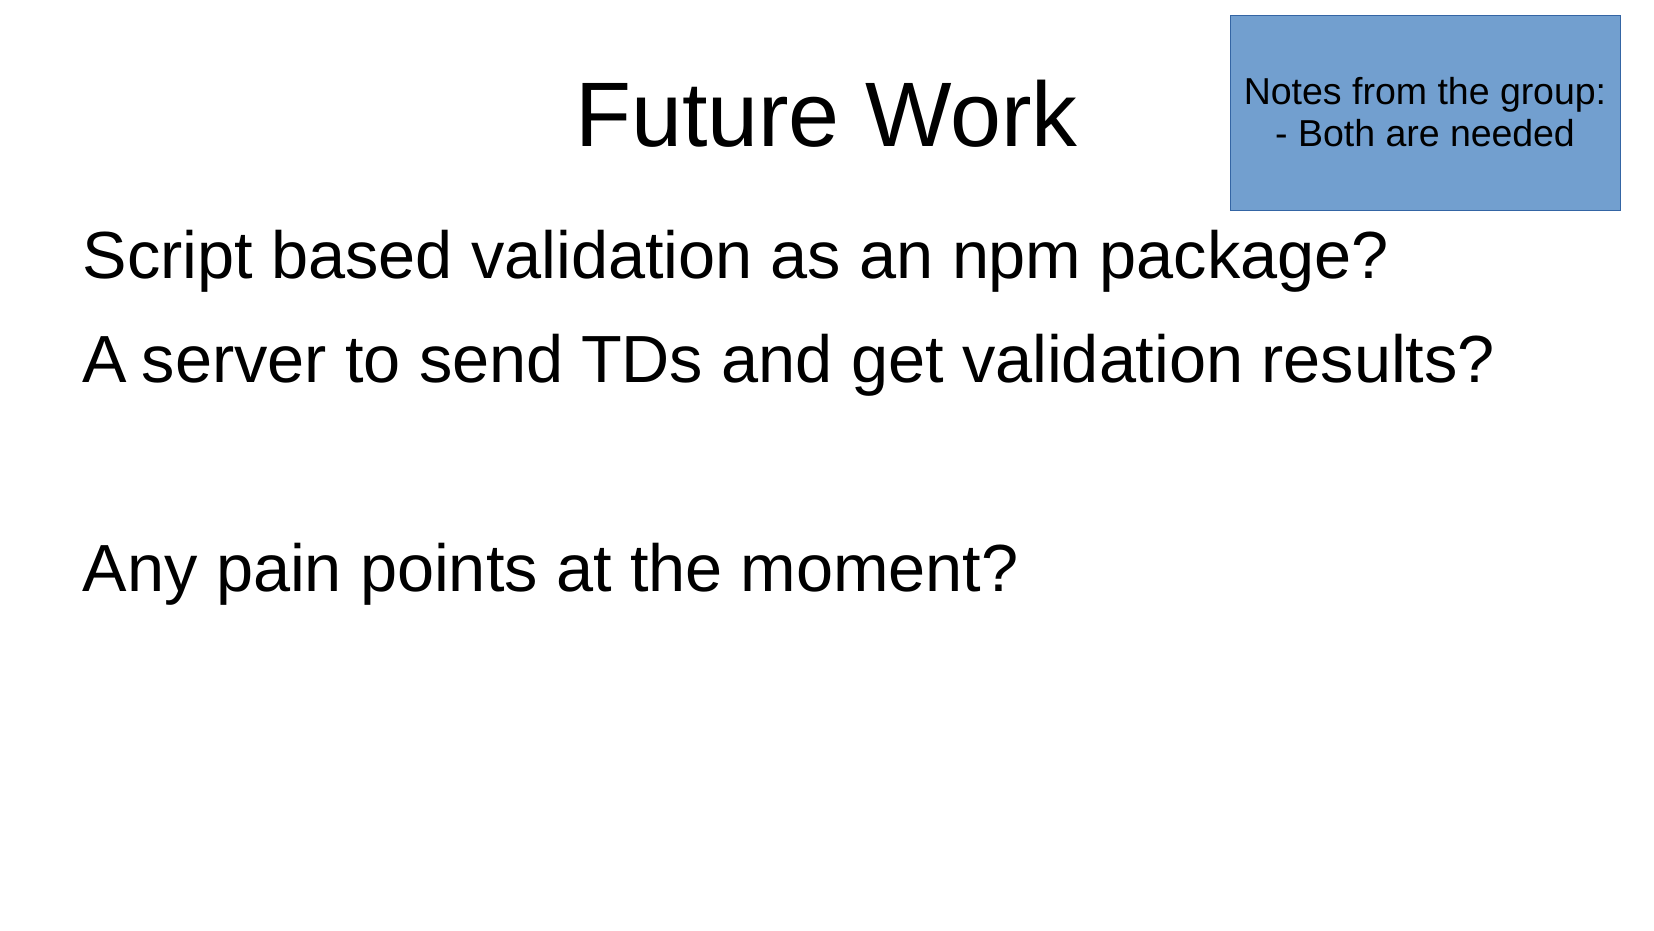

Notes from the group:
- Both are needed
# Future Work
Script based validation as an npm package?
A server to send TDs and get validation results?
Any pain points at the moment?